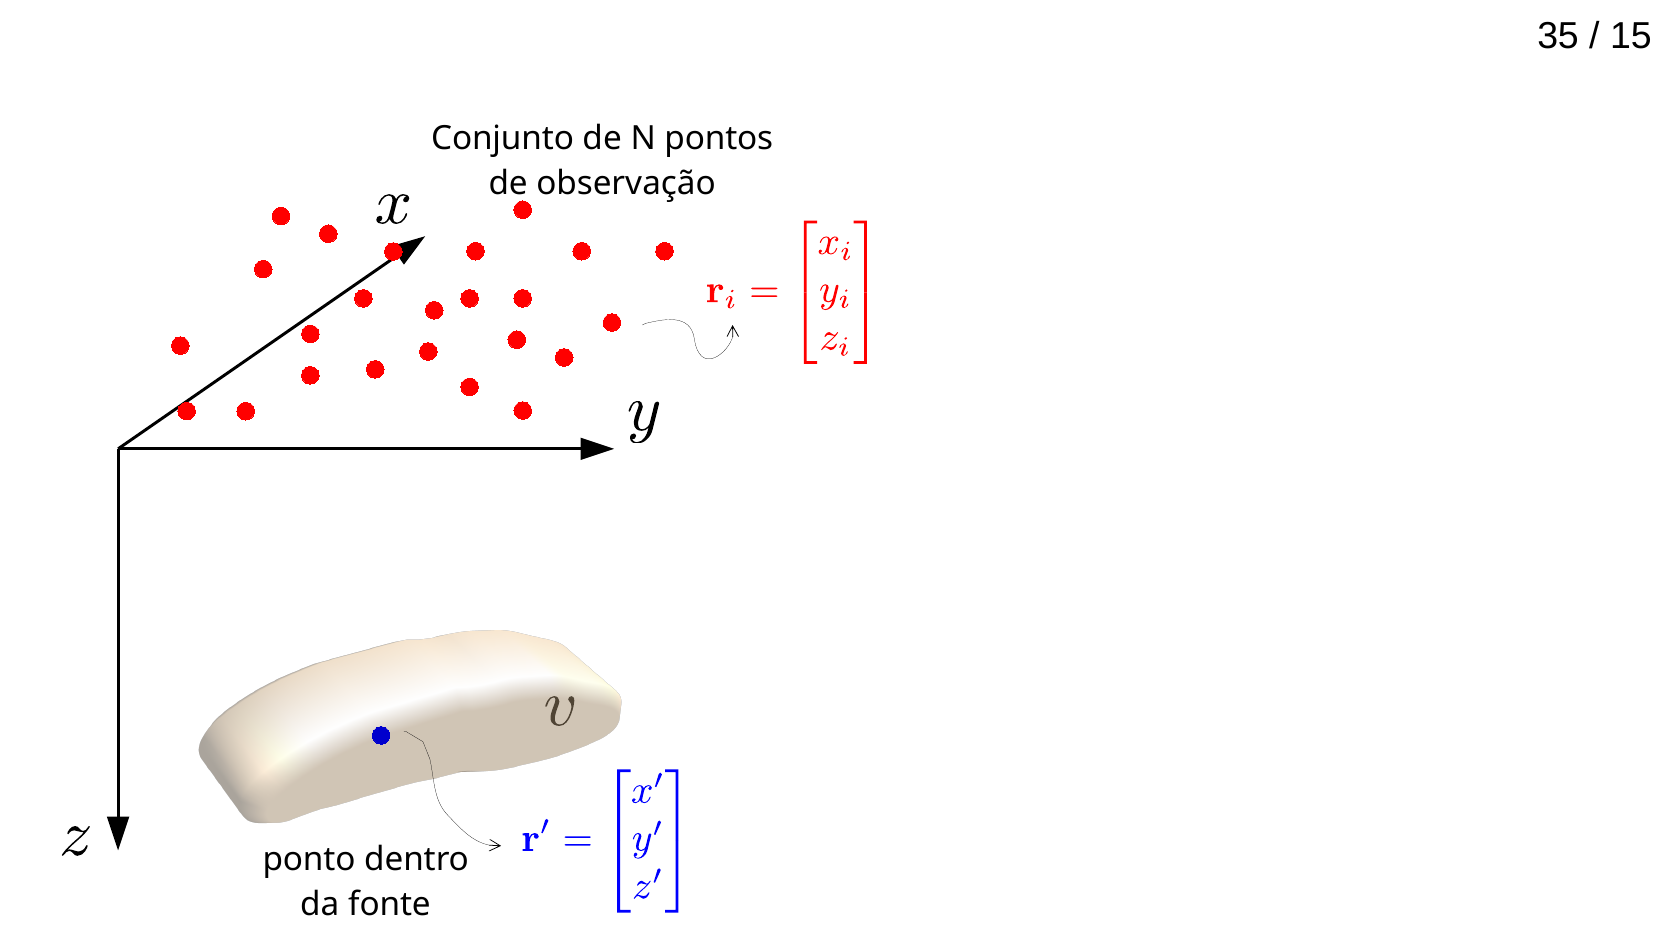

Conjunto de N pontos de observação
ponto dentro da fonte